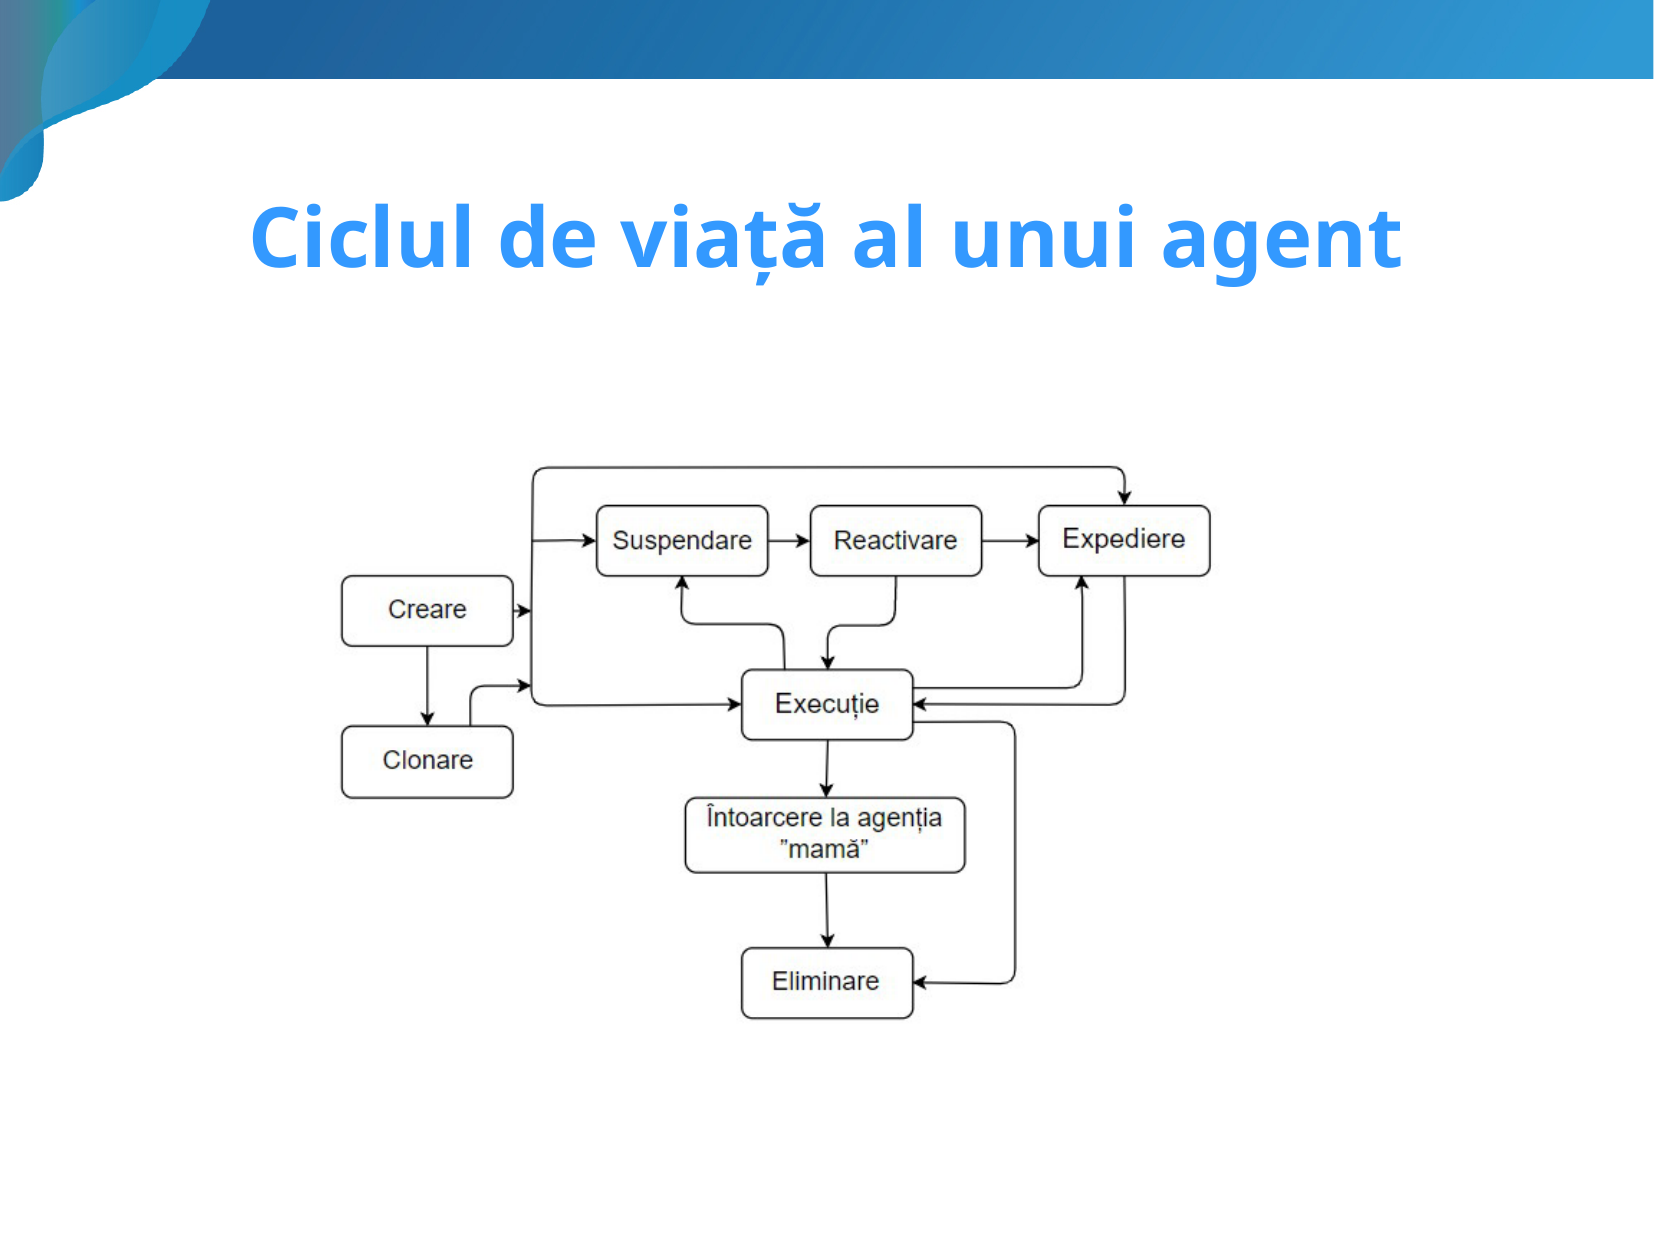

# Ciclul de viață al unui agent